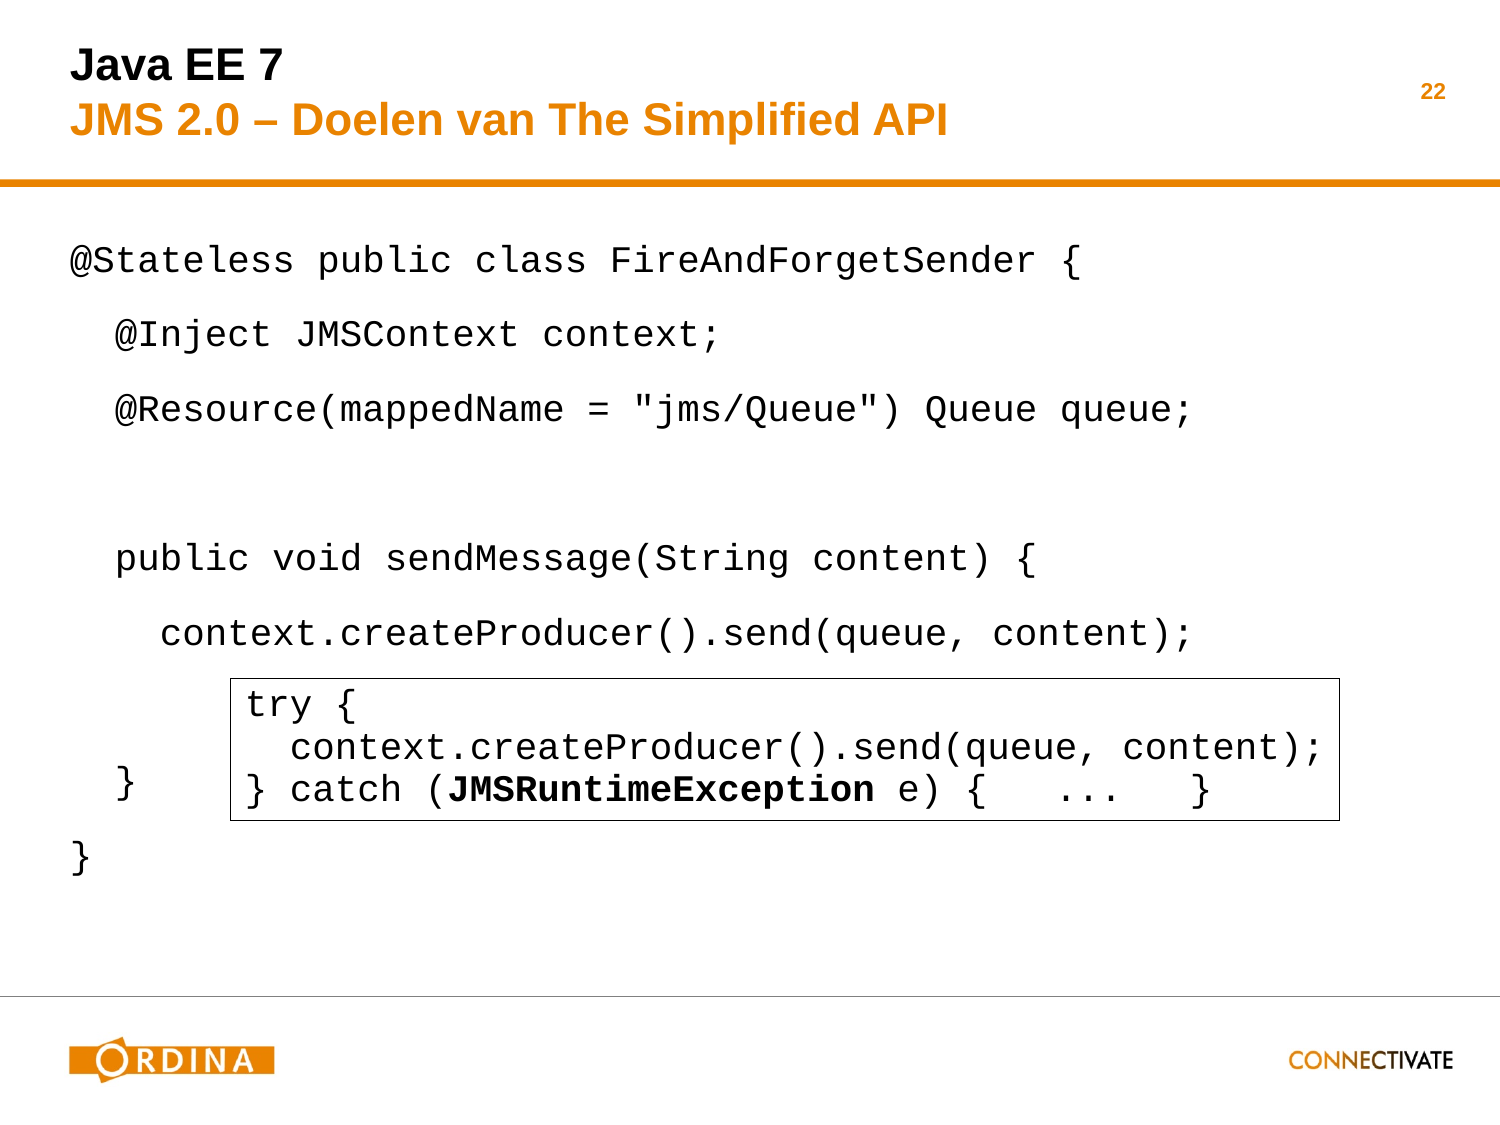

# Java EE 7 JMS 2.0 – Doelen van The Simplified API
@Stateless public class FireAndForgetSender {
 @Inject JMSContext context;
 @Resource(mappedName = "jms/Queue") Queue queue;
 public void sendMessage(String content) {
 context.createProducer().send(queue, content);
 }
}
try {
 context.createProducer().send(queue, content);
} catch (JMSRuntimeException e) { ... }